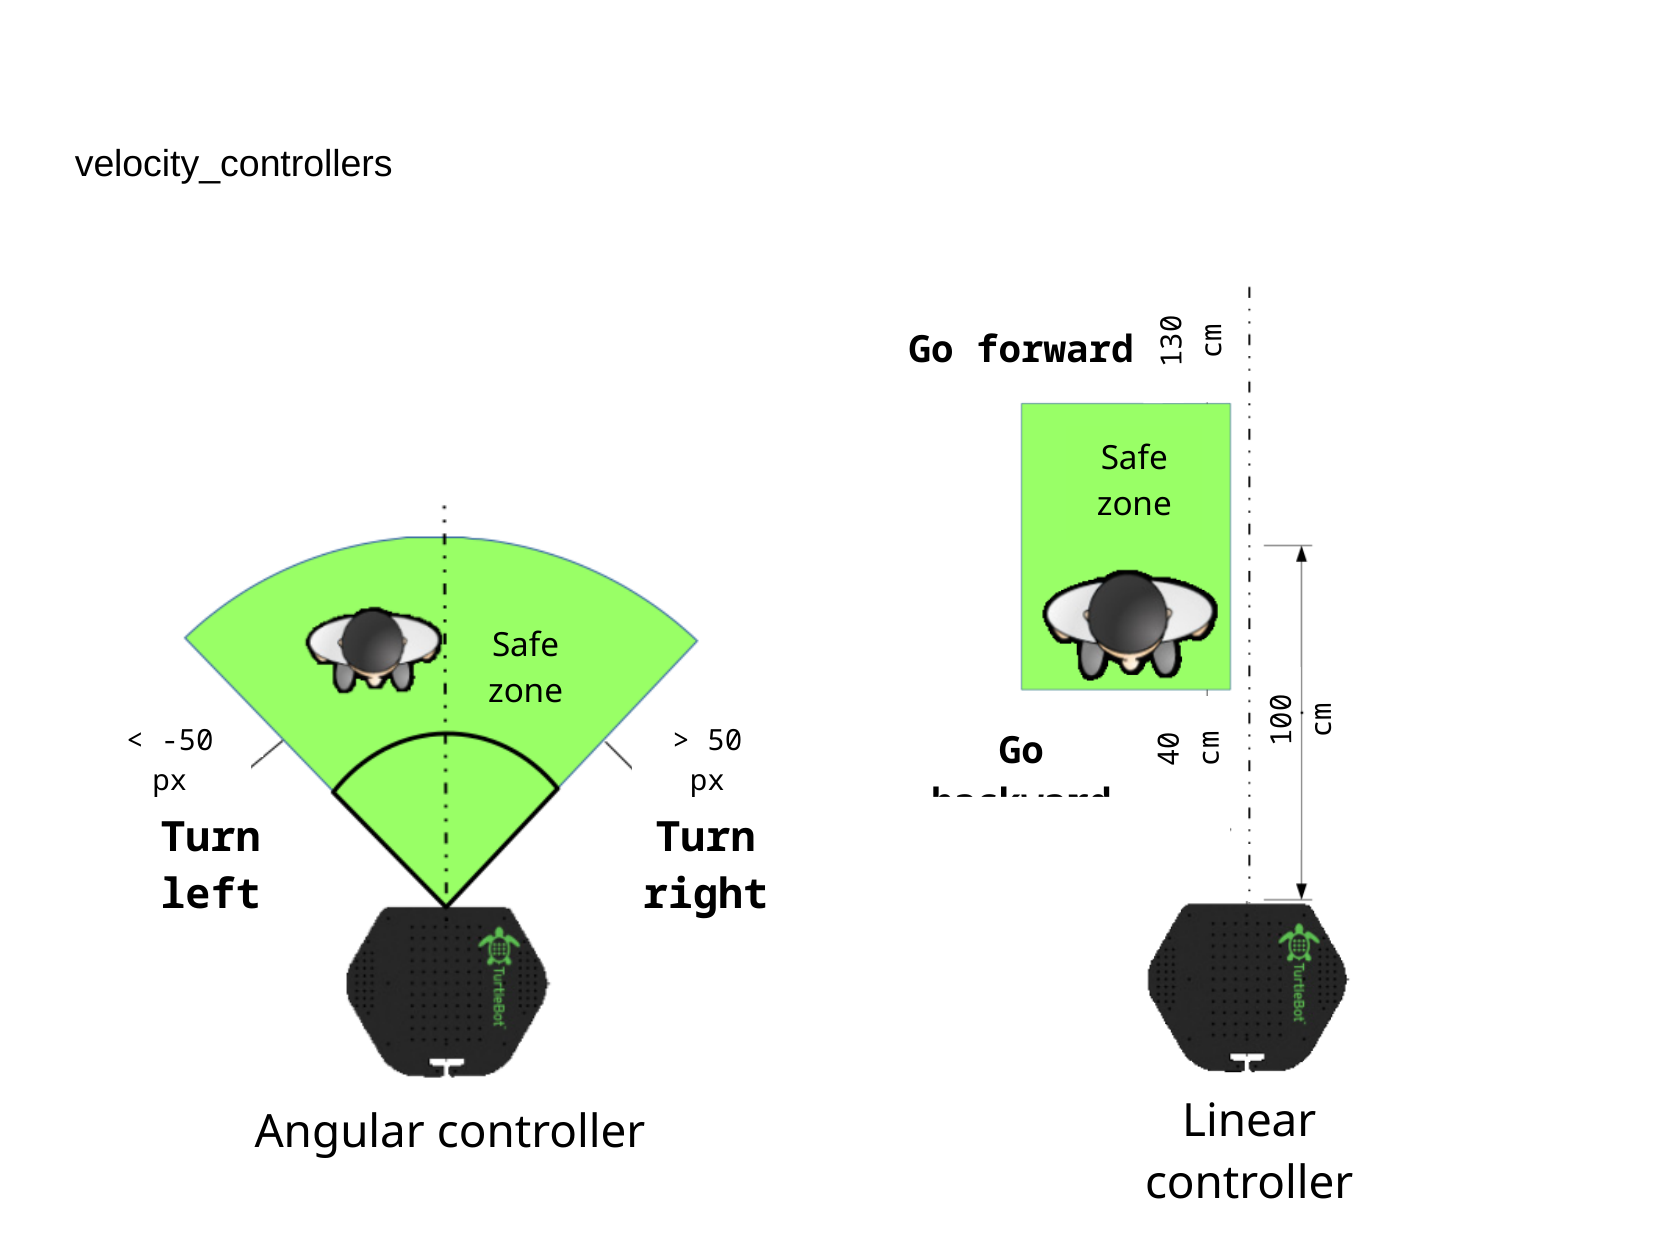

velocity_controllers
a
130 cm
Go forward
Safe zone
Safe zone
jaja
100 cm
40 cm
< -50 px
> 50 px
Go backward
aa
a
Turn left
Turn right
Turn right
Linear controller
Angular controller